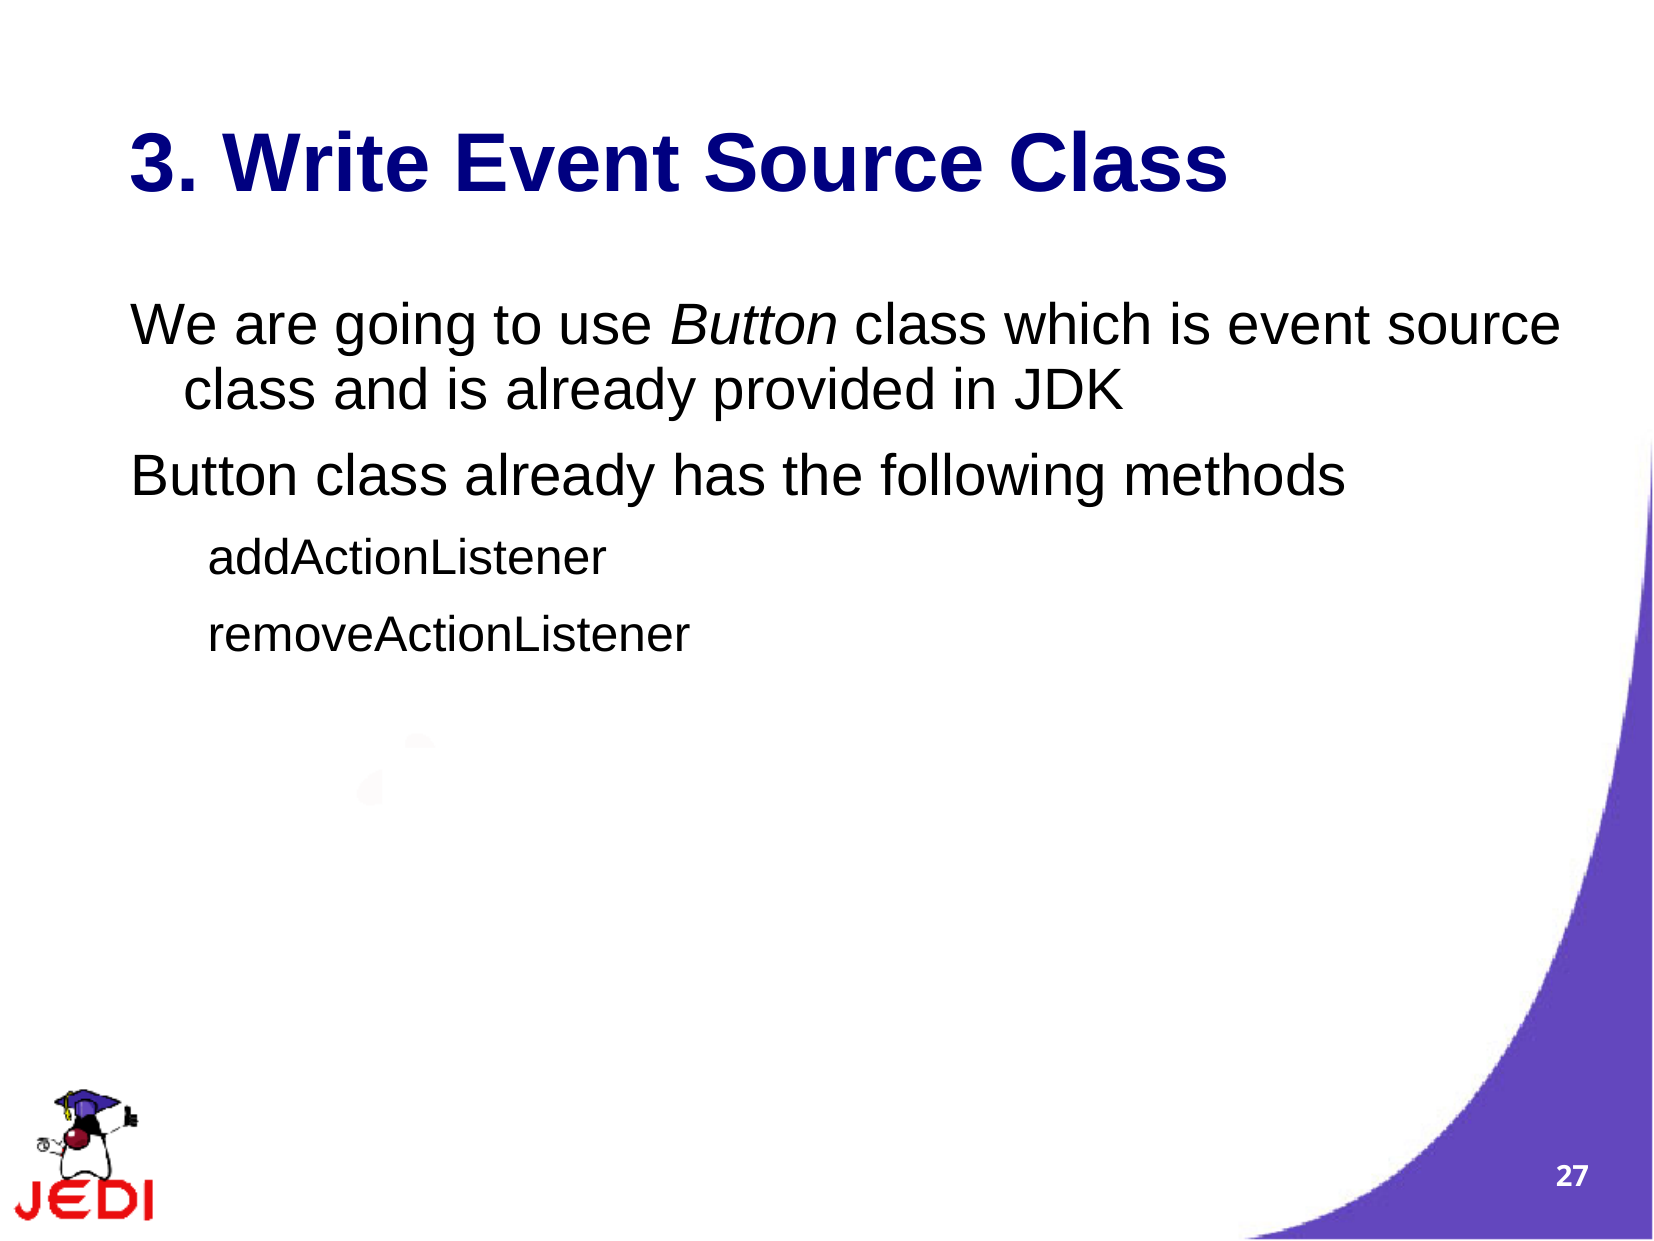

# 3. Write Event Source Class
We are going to use Button class which is event source class and is already provided in JDK
Button class already has the following methods
addActionListener
removeActionListener